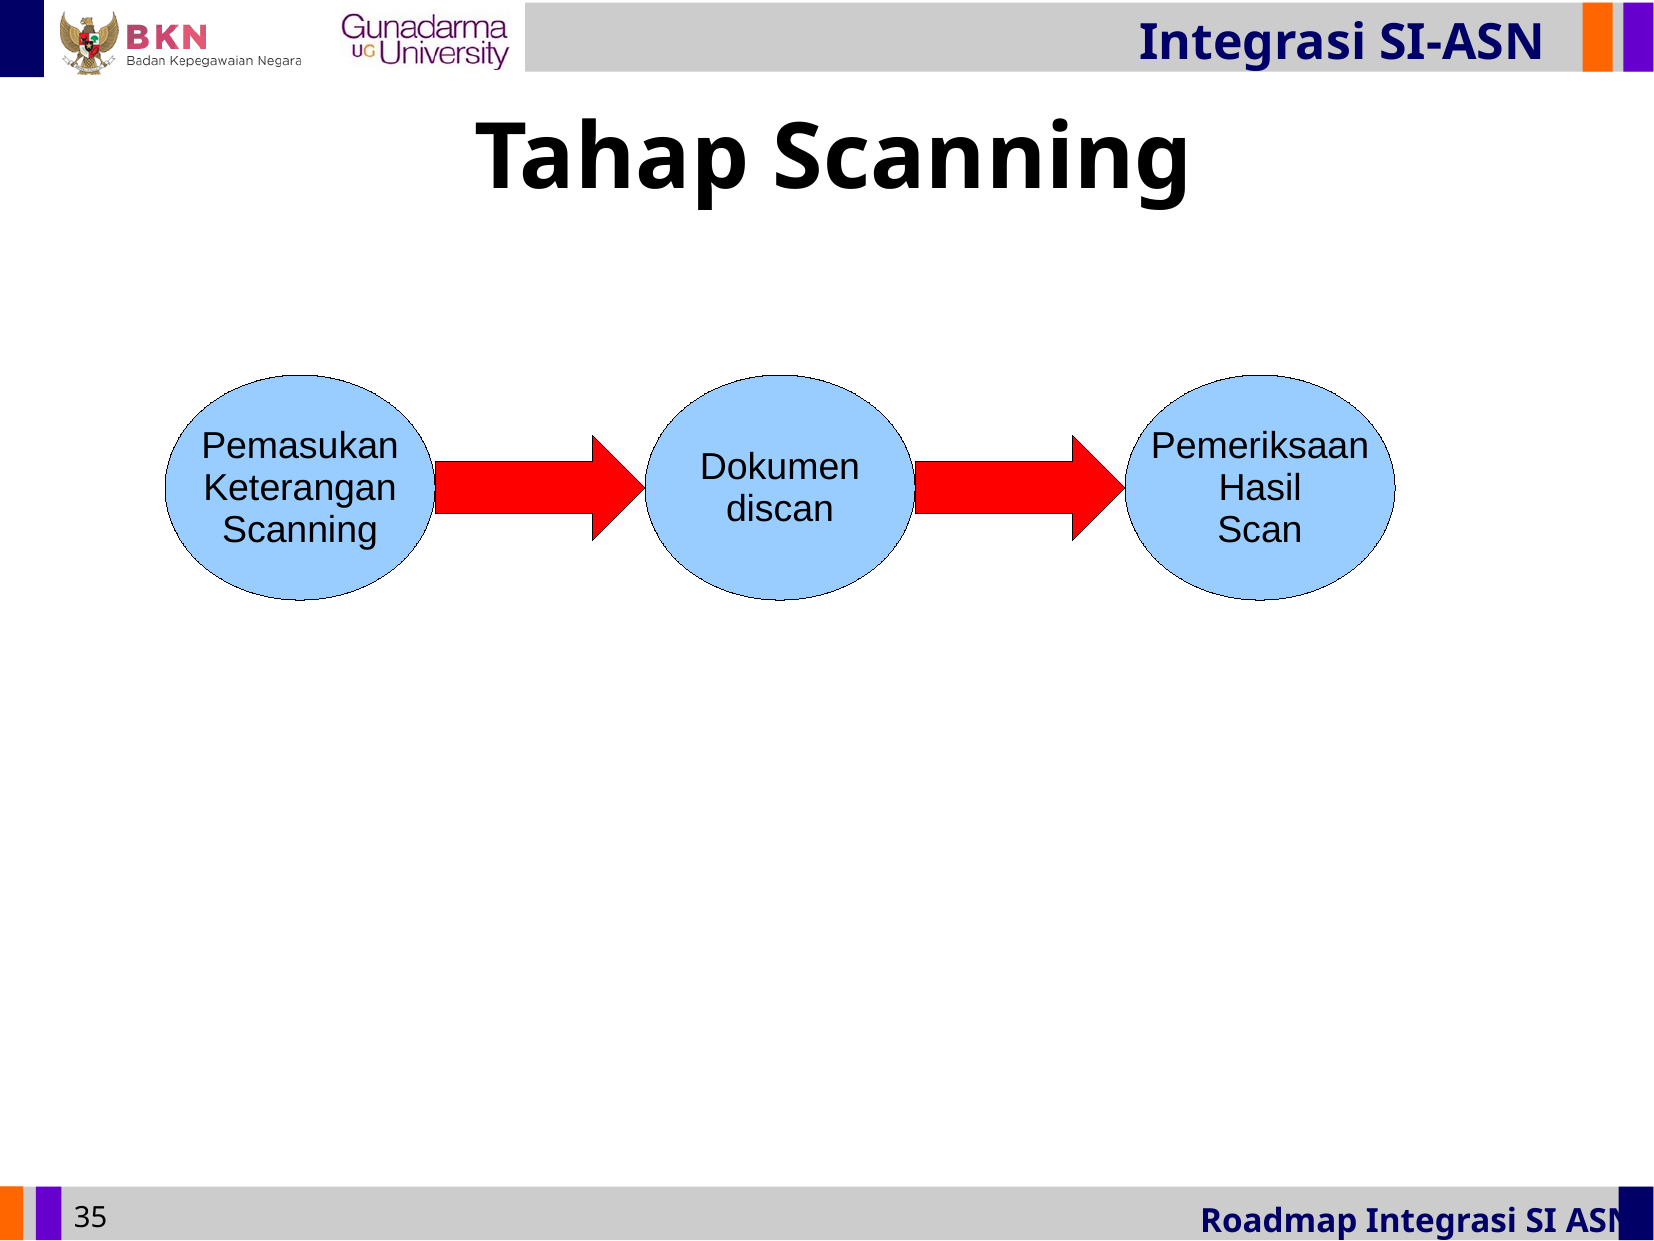

# Tahap Scanning
Pemasukan
Info
Dokumen
Pemasukan
Keterangan
Scanning
Dokumen
discan
Pemeriksaan
Hasil
Scan